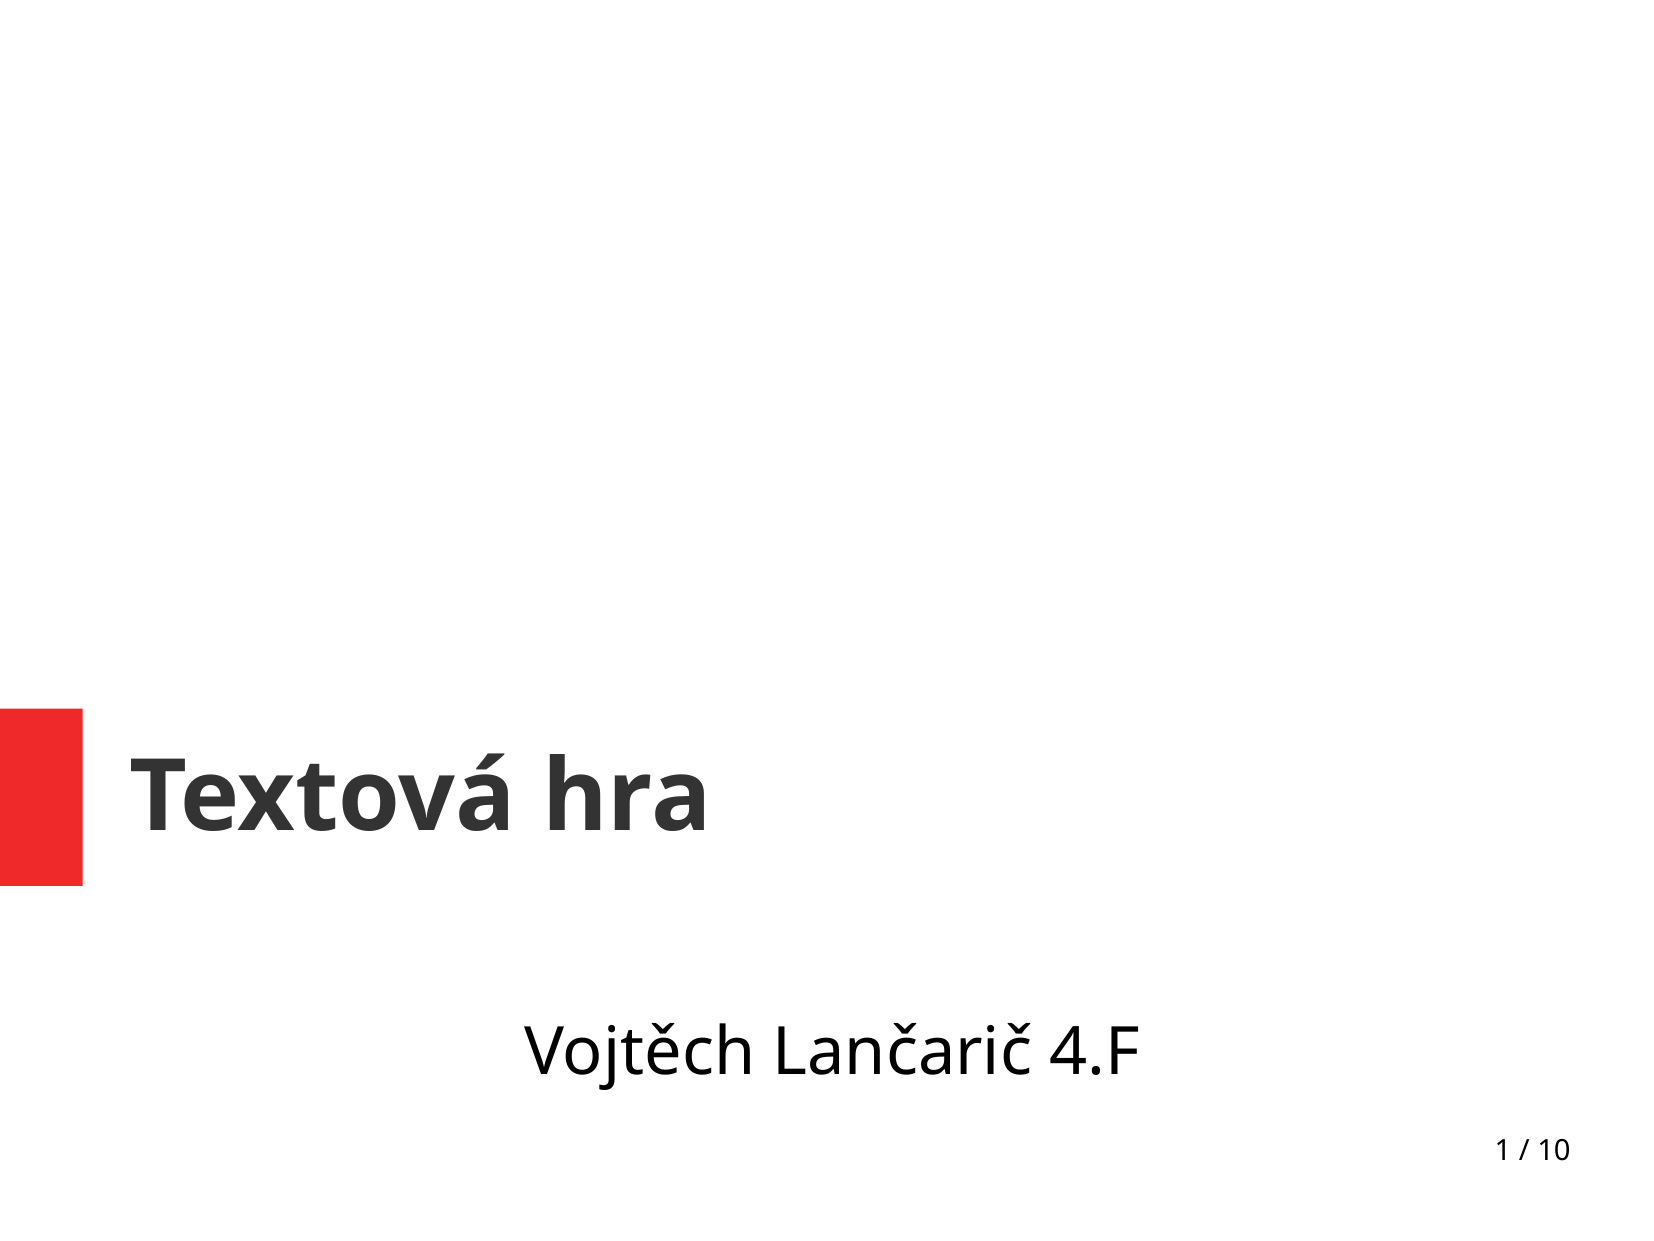

# Textová hra
Vojtěch Lančarič 4.F
1